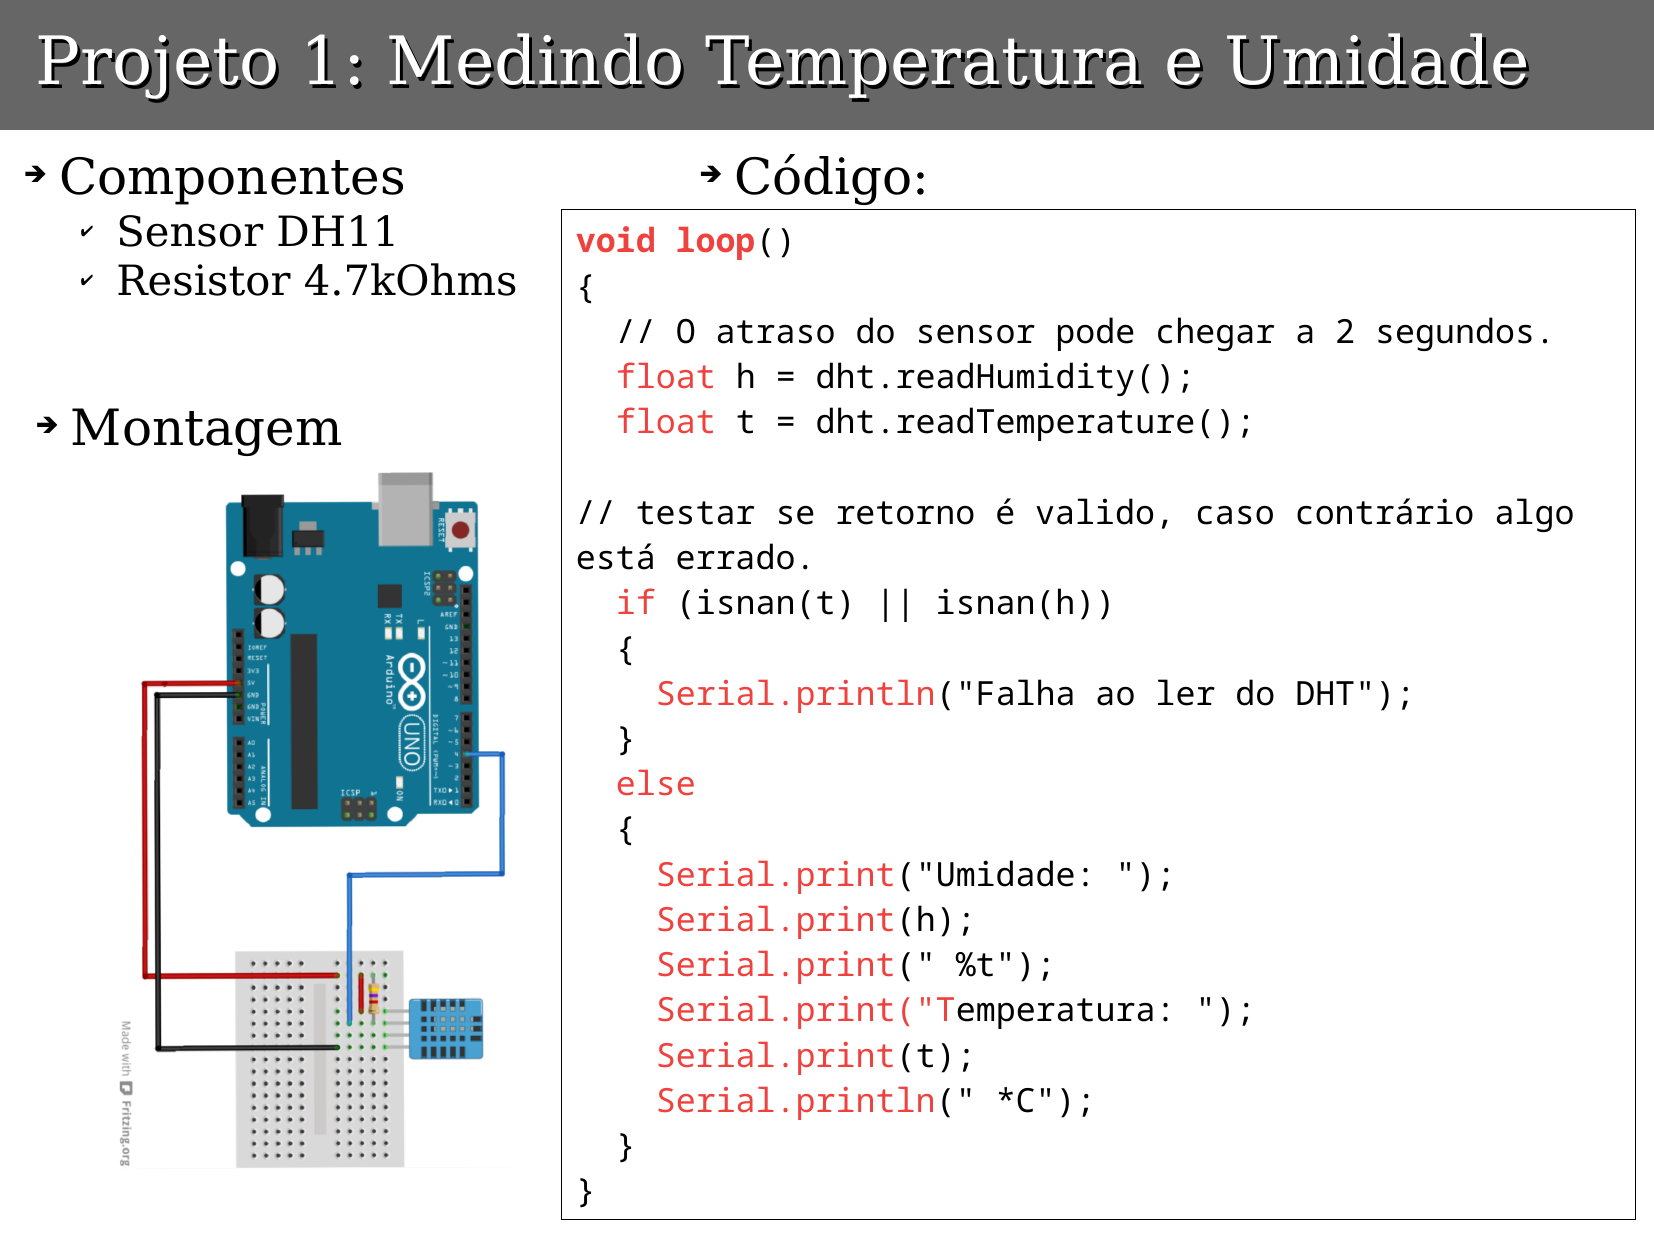

# Projeto 1: Medindo Temperatura e Umidade
Componentes
Código:
Sensor DH11
Resistor 4.7kOhms
void loop()
{
 // O atraso do sensor pode chegar a 2 segundos.
 float h = dht.readHumidity();
 float t = dht.readTemperature();
// testar se retorno é valido, caso contrário algo está errado.
 if (isnan(t) || isnan(h))
 {
 Serial.println("Falha ao ler do DHT");
 }
 else
 {
 Serial.print("Umidade: ");
 Serial.print(h);
 Serial.print(" %t");
 Serial.print("Temperatura: ");
 Serial.print(t);
 Serial.println(" *C");
 }
}
Montagem